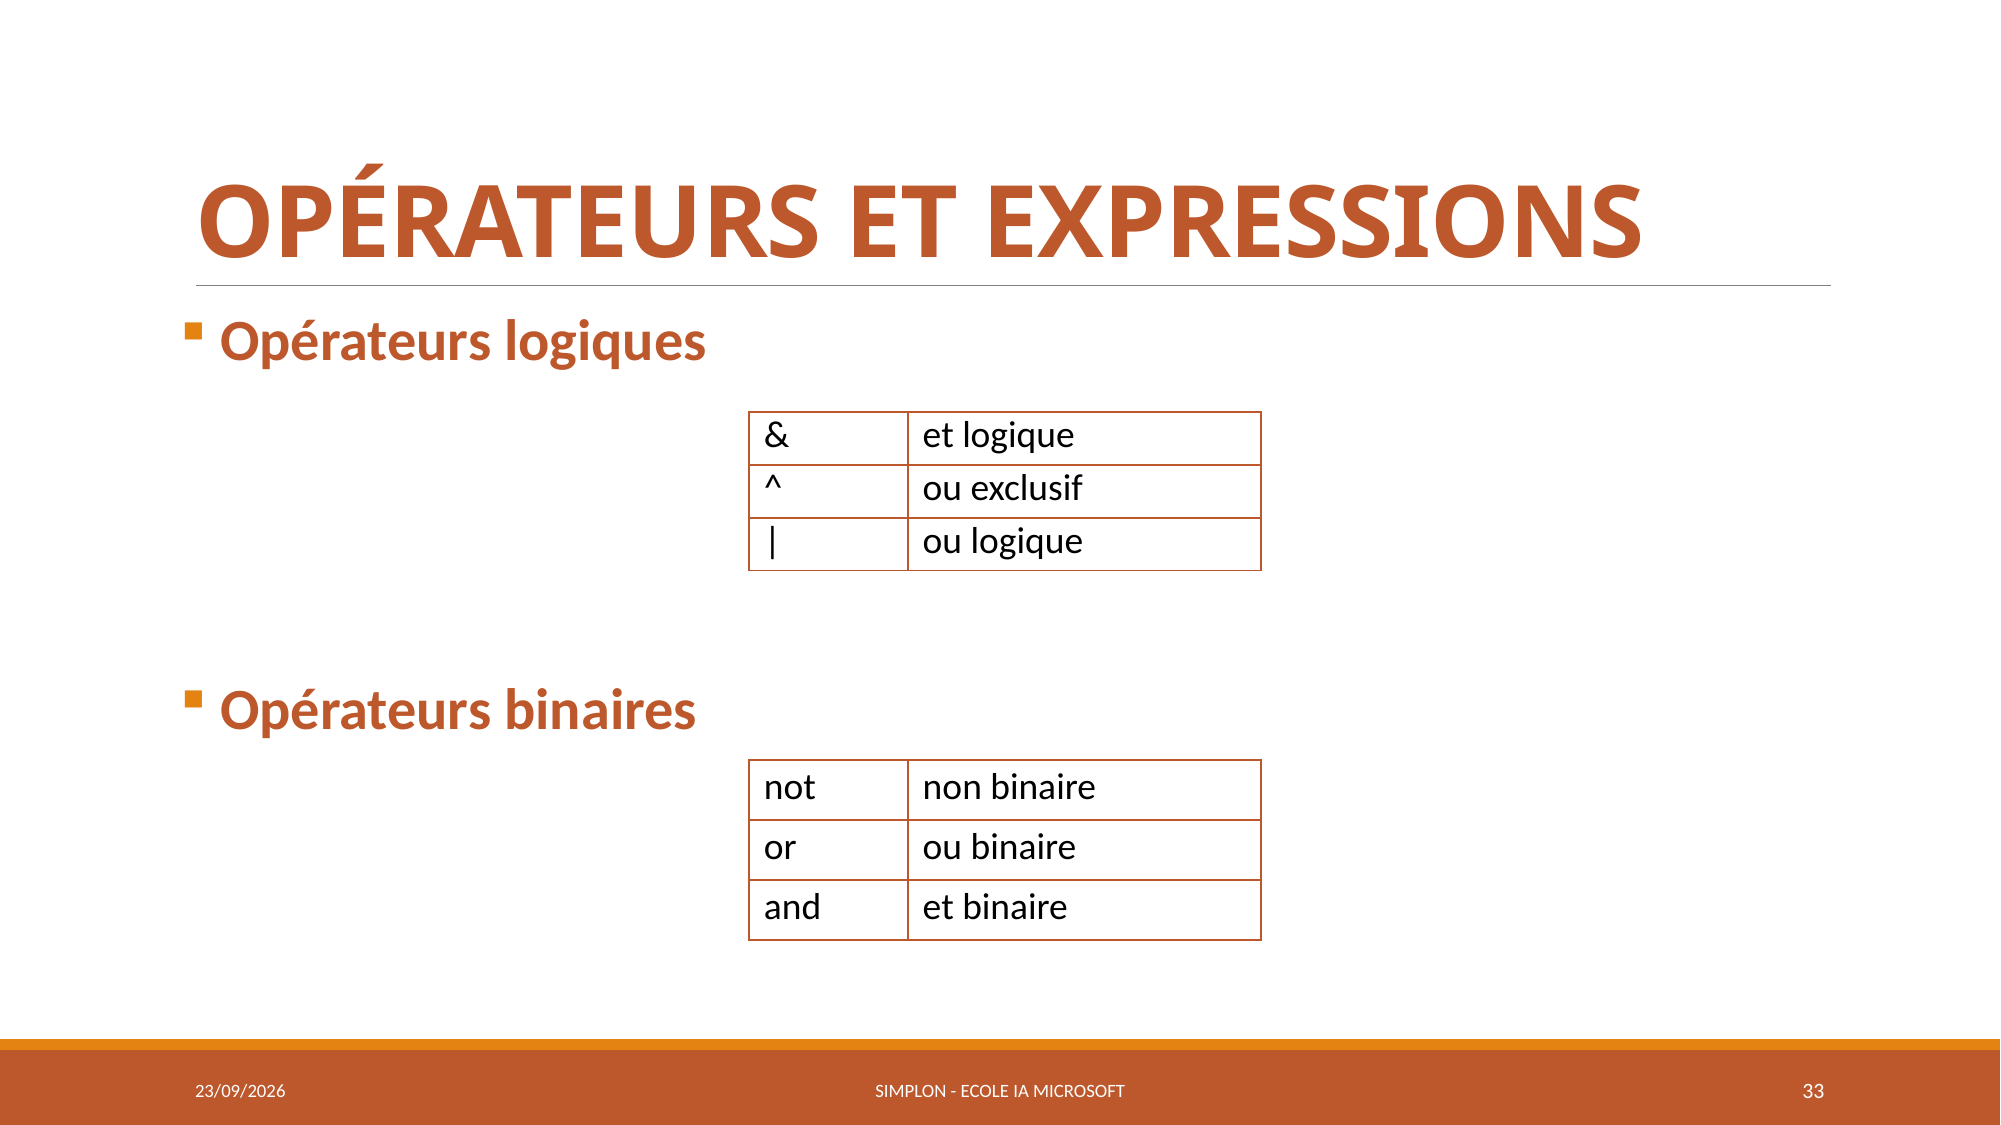

# OPÉRATEURS ET EXPRESSIONS
 Opérateurs logiques
 Opérateurs binaires
| & | et logique |
| --- | --- |
| ^ | ou exclusif |
| | | ou logique |
| not | non binaire |
| --- | --- |
| or | ou binaire |
| and | et binaire |
Simplon - Ecole IA Microsoft